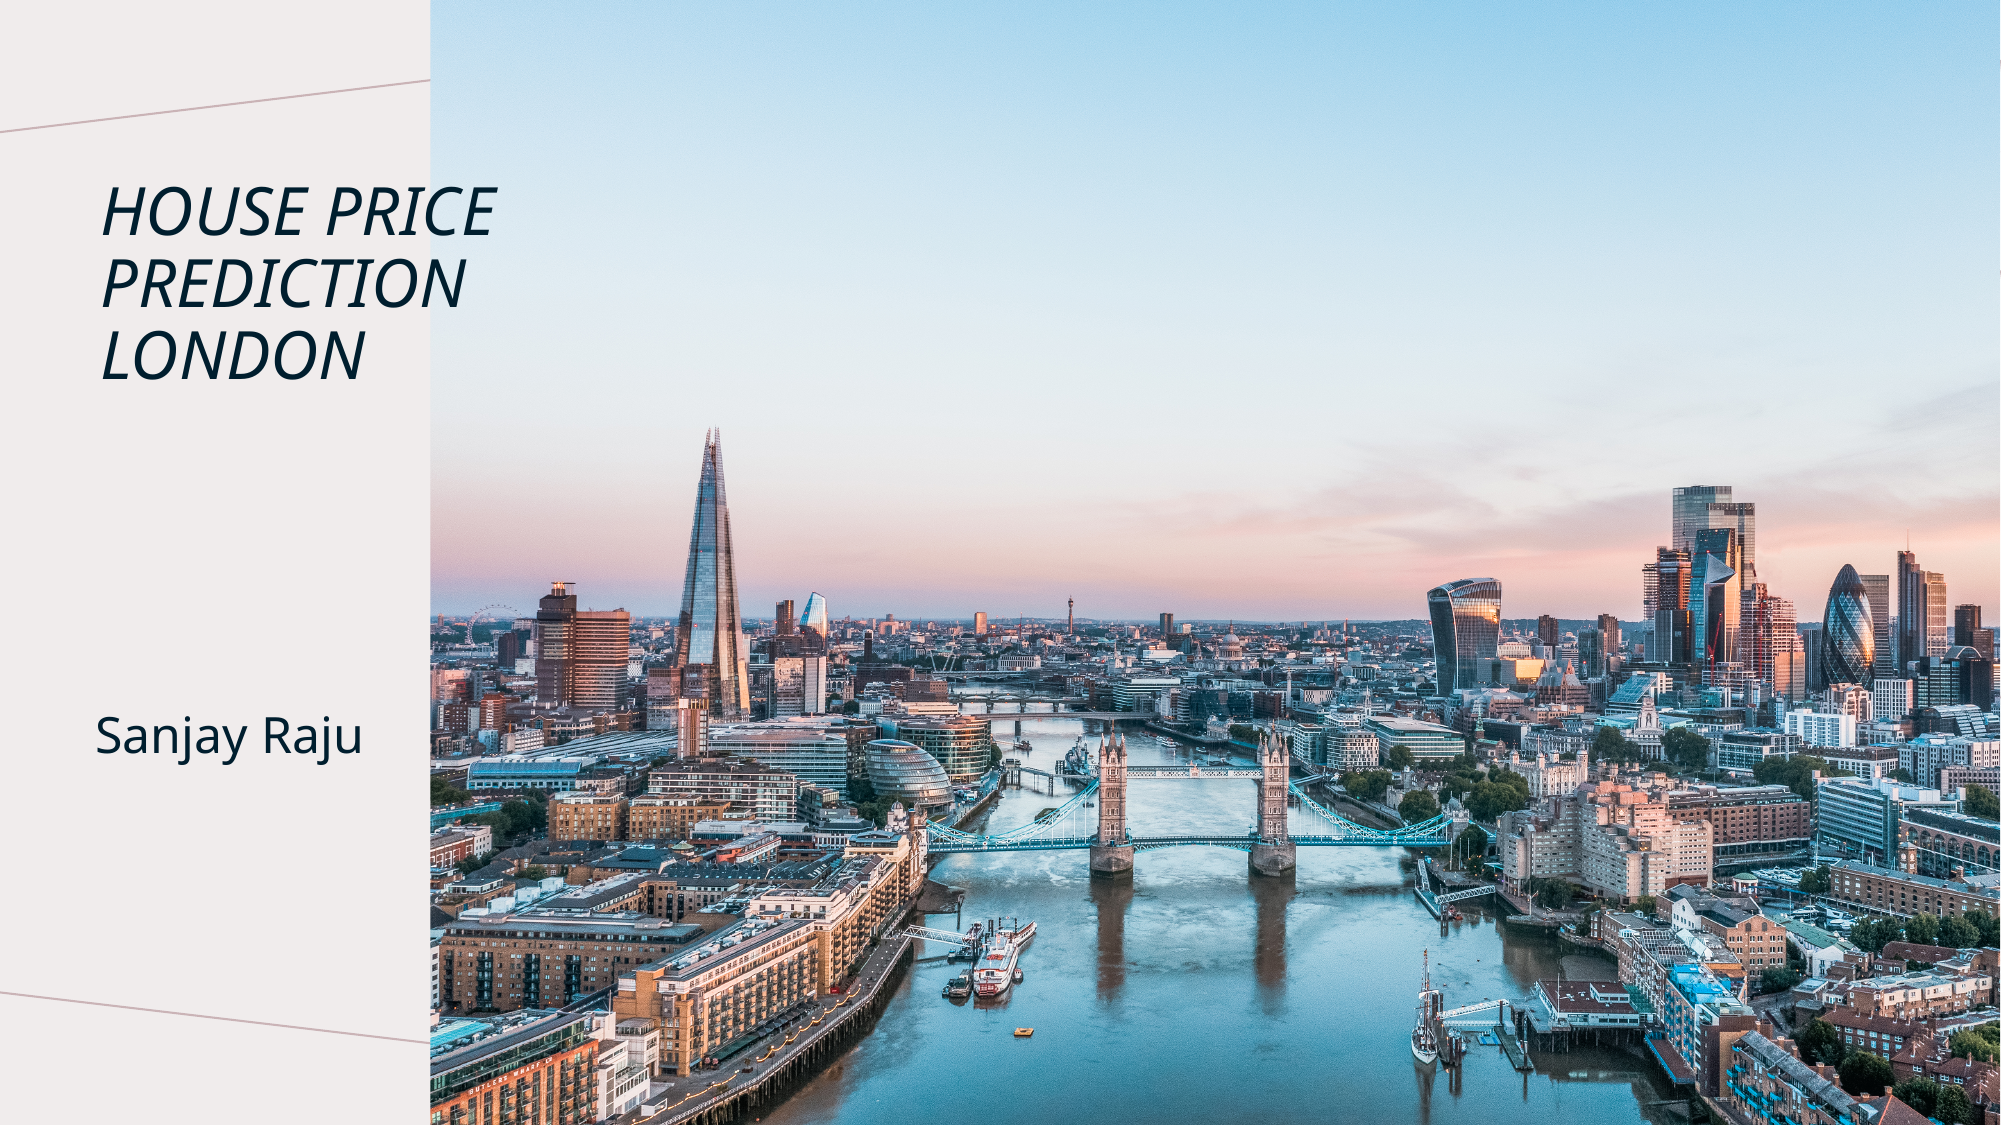

# HOUSE PRICE PREDICTION LONDON
Sanjay Raju